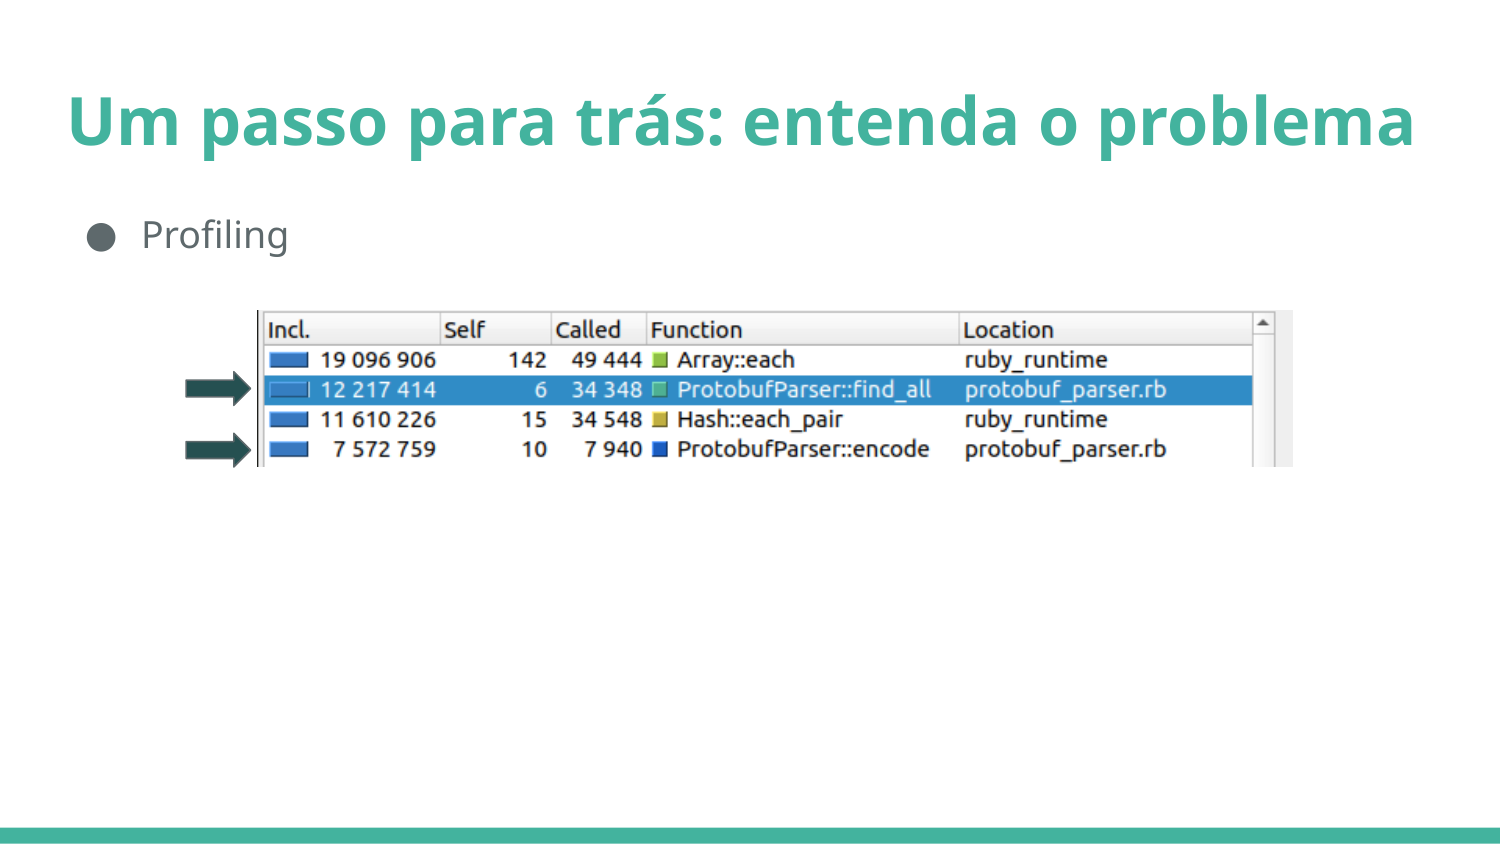

# Um passo para trás: entenda o problema
Profiling